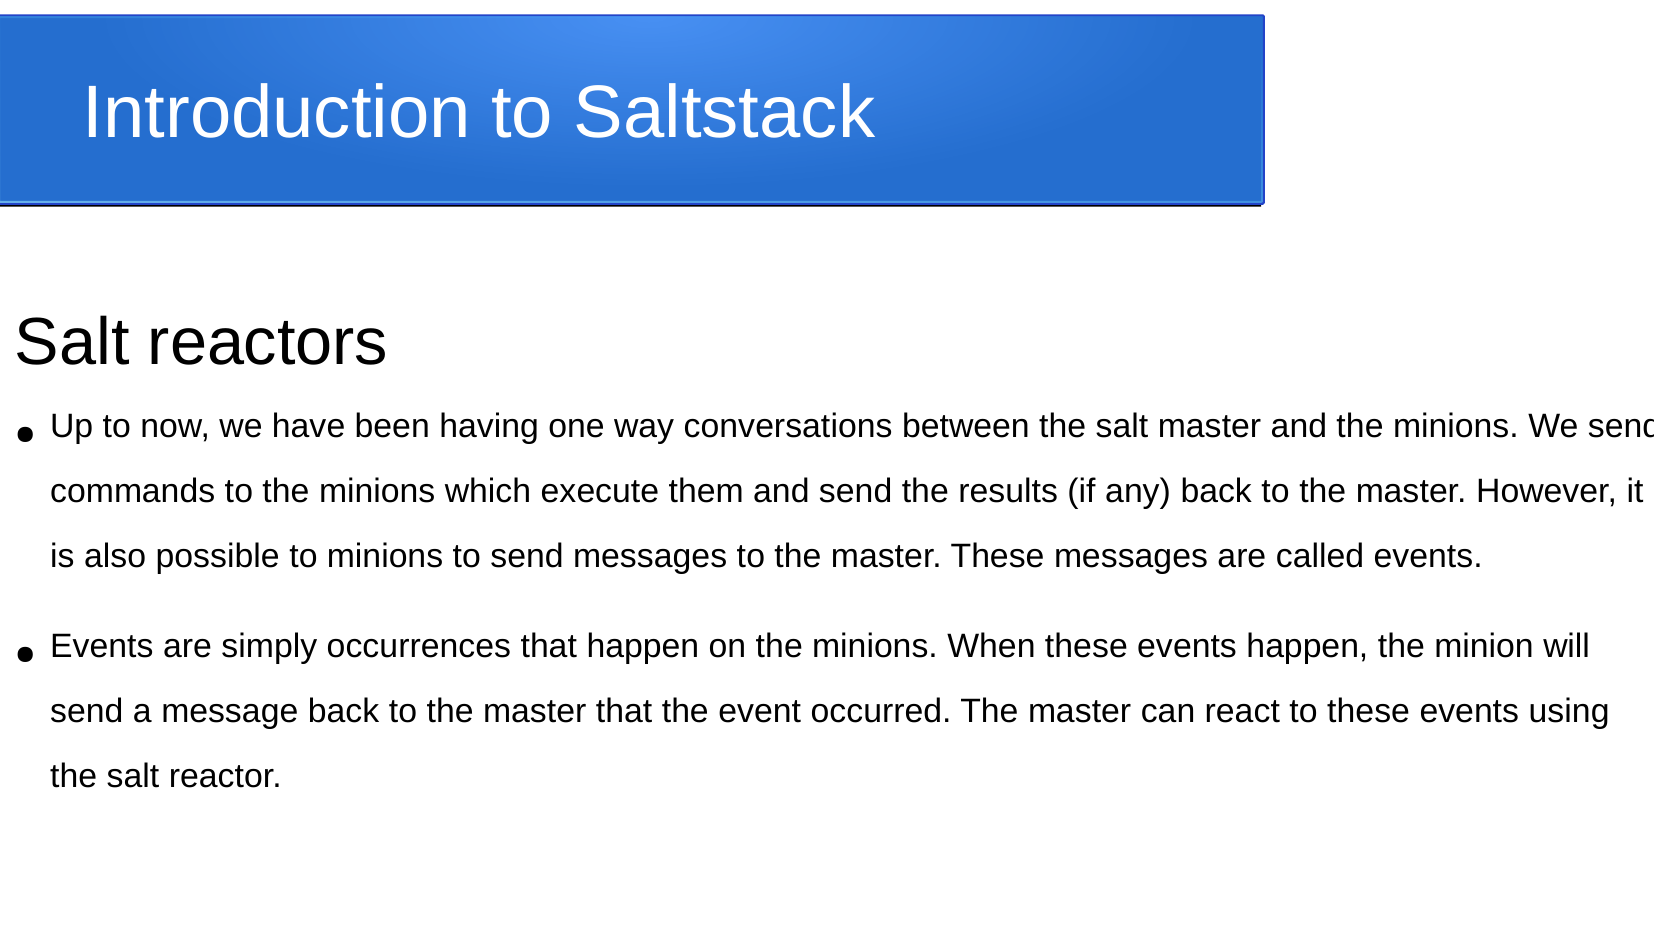

# Introduction to Saltstack
Salt reactors
Up to now, we have been having one way conversations between the salt master and the minions. We send commands to the minions which execute them and send the results (if any) back to the master. However, it is also possible to minions to send messages to the master. These messages are called events.
Events are simply occurrences that happen on the minions. When these events happen, the minion will send a message back to the master that the event occurred. The master can react to these events using the salt reactor.